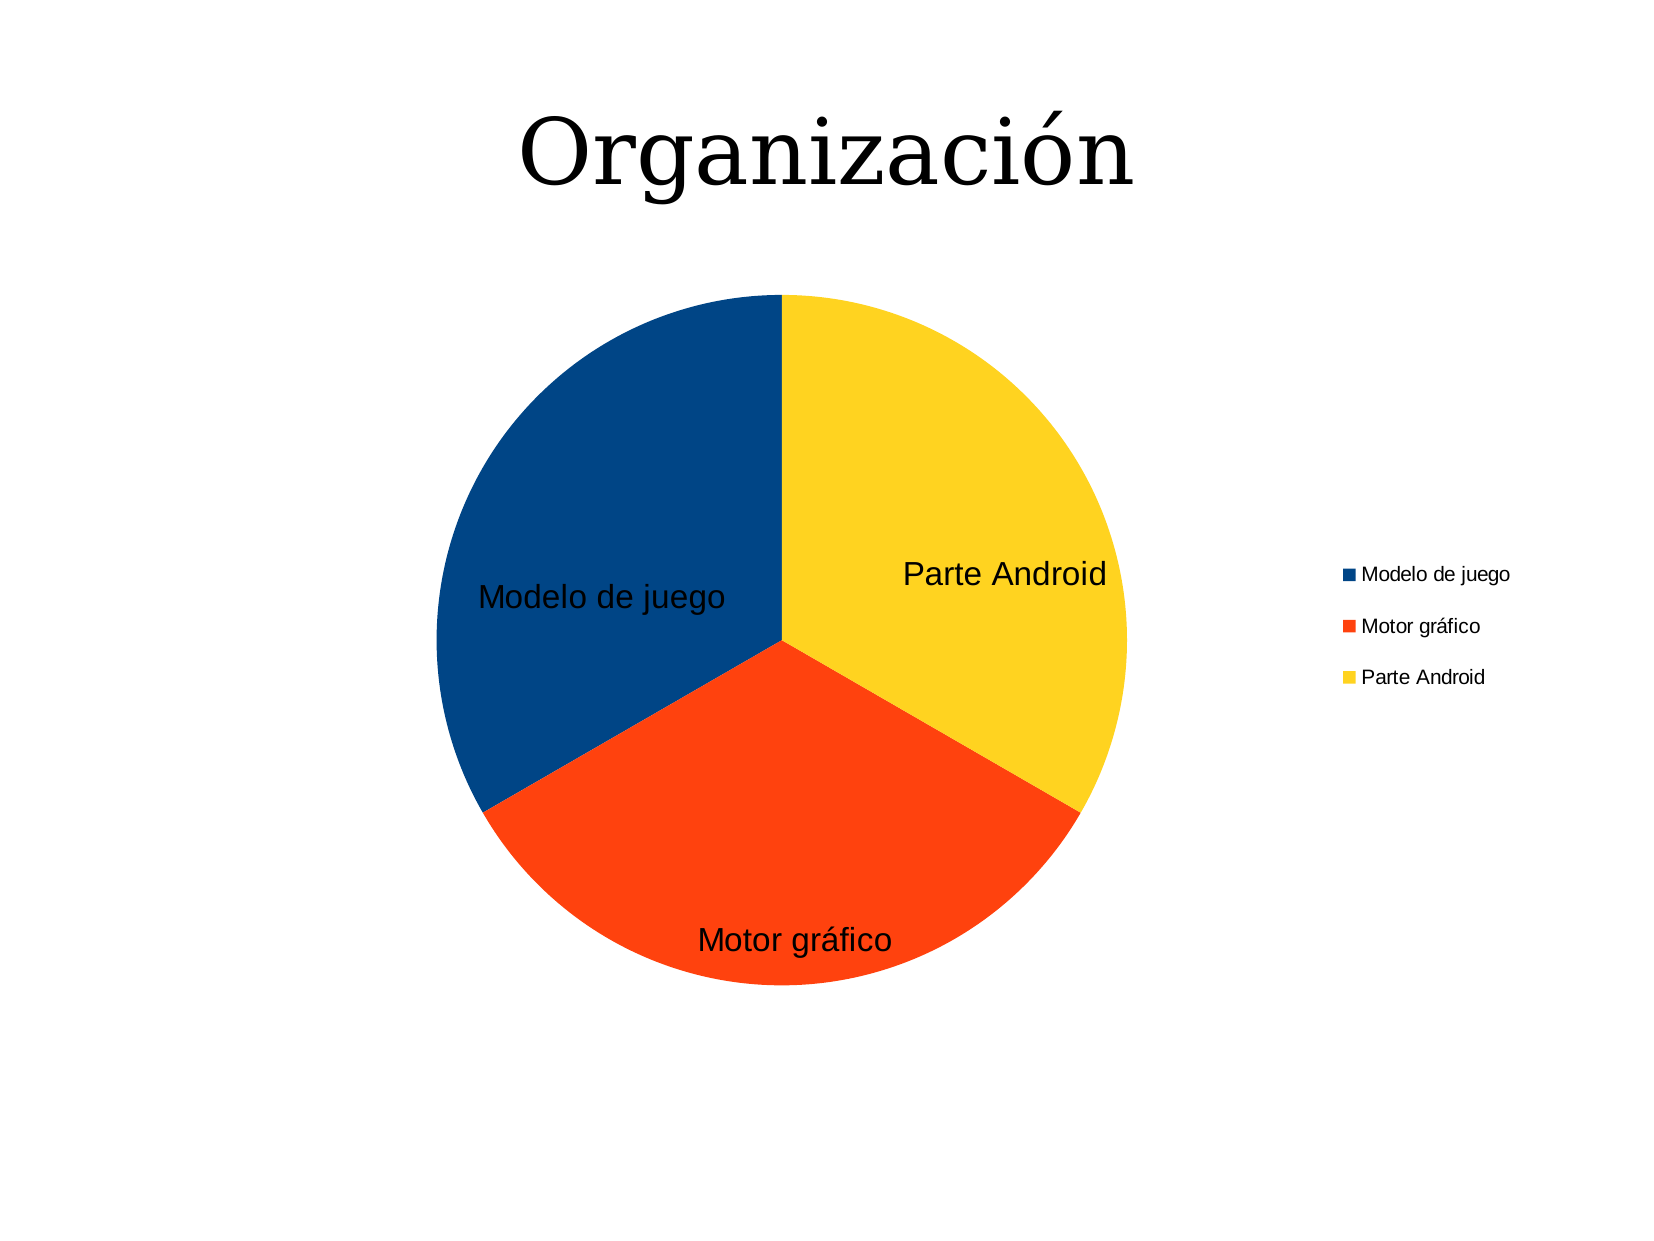

# Organización
### Chart
| Category | Modelo | Motor | Android |
|---|---|---|---|
| Modelo de juego | 5.0 | 5.0 | 5.0 |
| Motor gráfico | 5.0 | 5.0 | 5.0 |
| Parte Android | 5.0 | 5.0 | 5.0 |